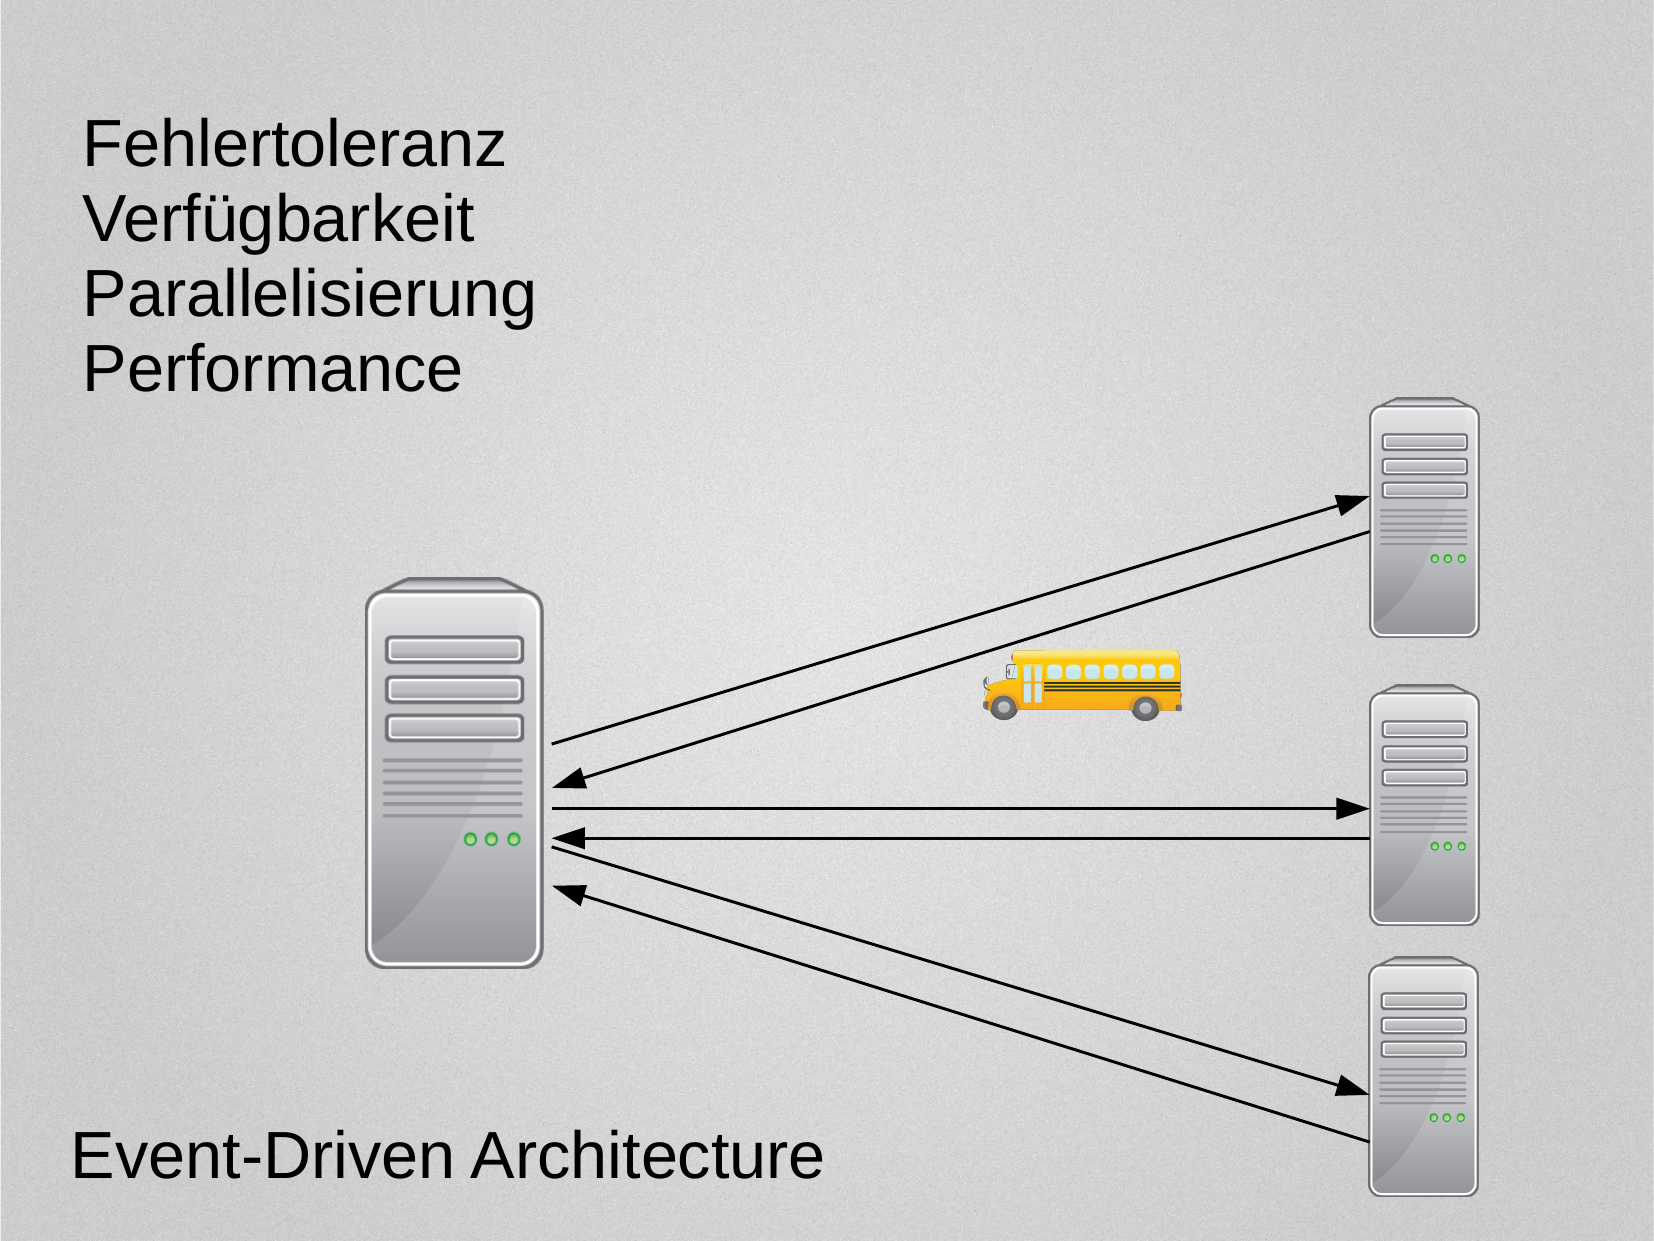

# Fehlertoleranz
Verfügbarkeit
Parallelisierung
Performance
Event-Driven Architecture